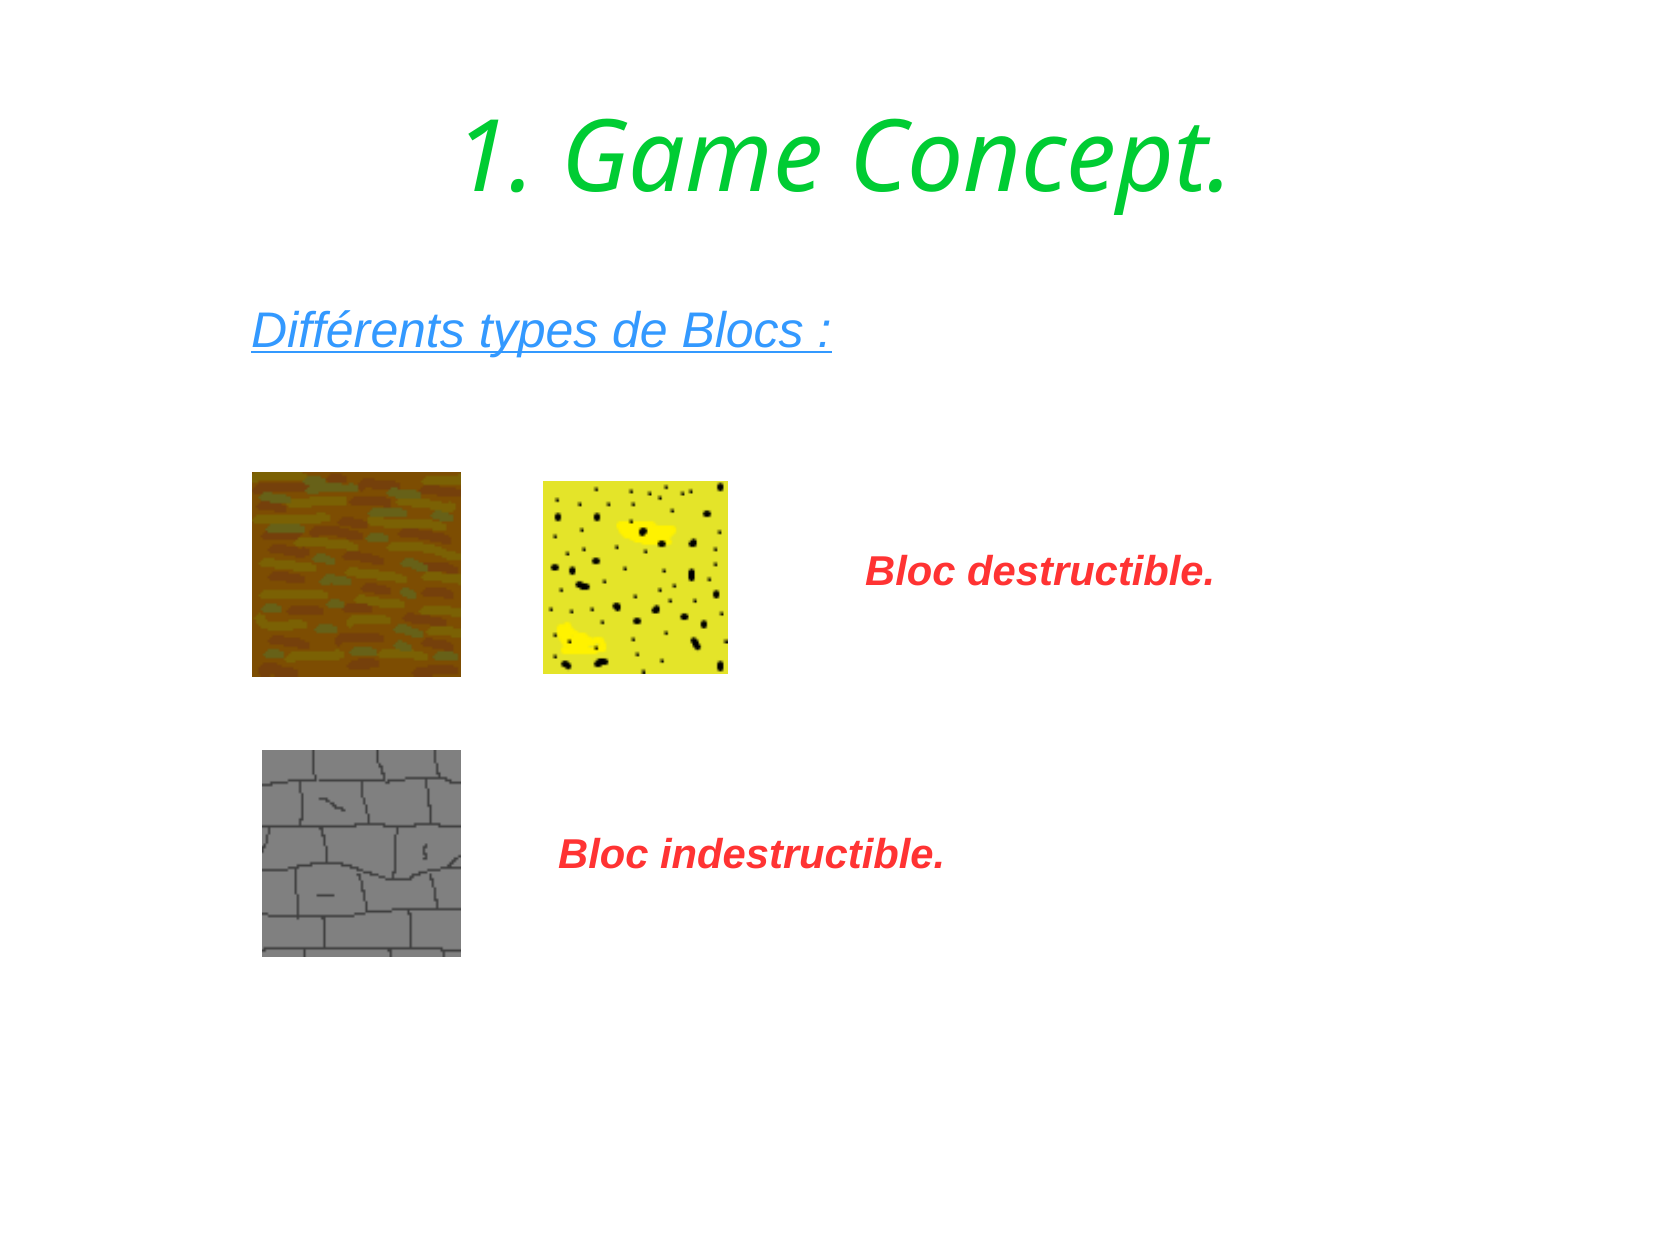

# 1. Game Concept.
Différents types de Blocs :
Bloc destructible.
Bloc indestructible.